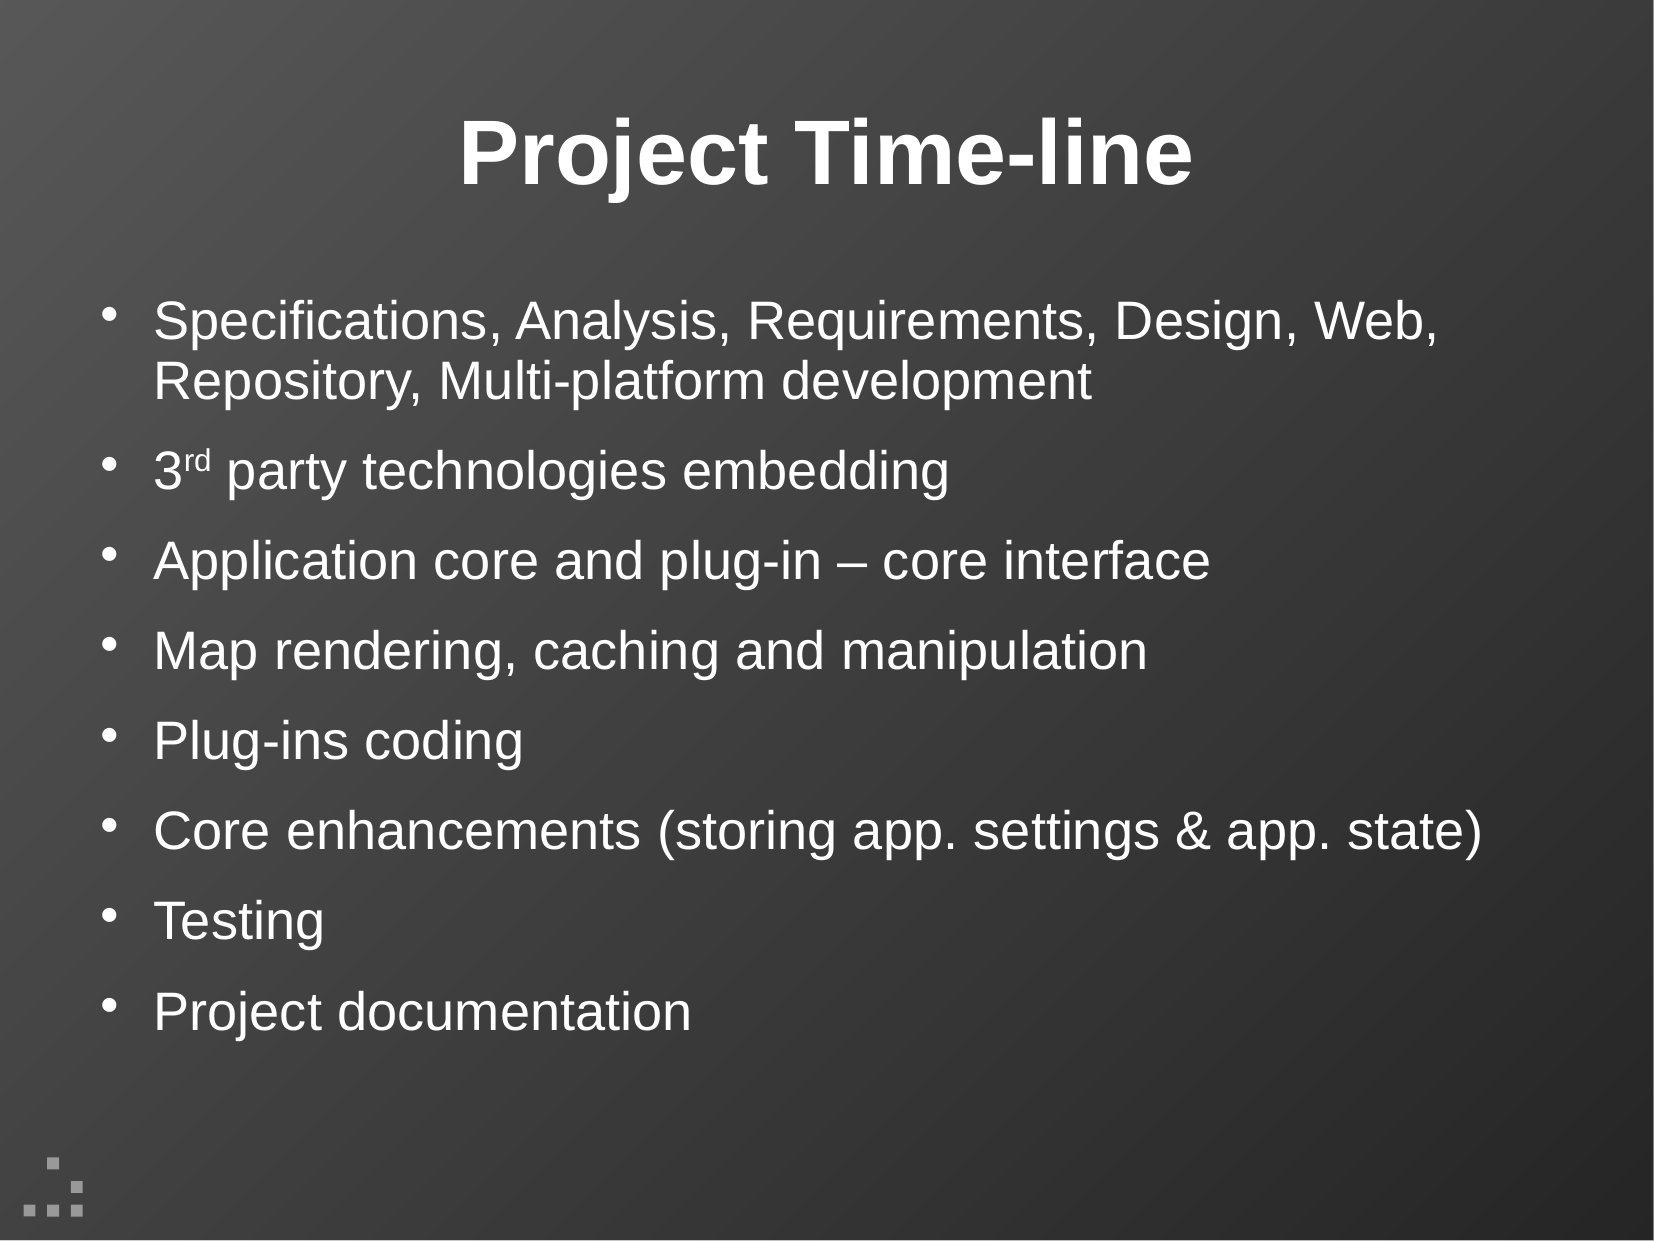

# Project Time-line
Specifications, Analysis, Requirements, Design, Web, Repository, Multi-platform development
3rd party technologies embedding
Application core and plug-in – core interface
Map rendering, caching and manipulation
Plug-ins coding
Core enhancements (storing app. settings & app. state)
Testing
Project documentation